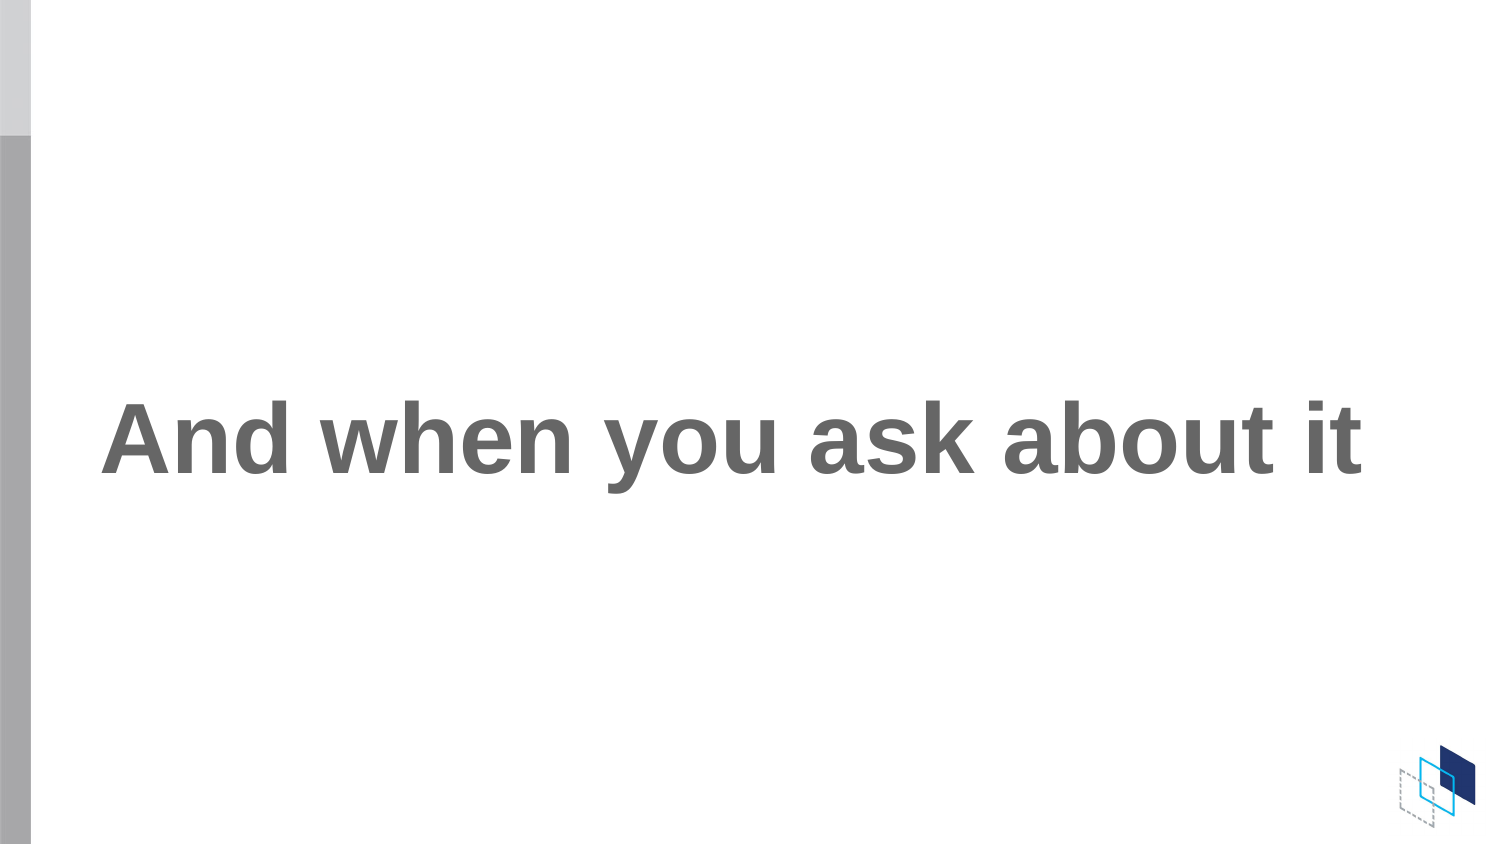

#
And when you ask about it